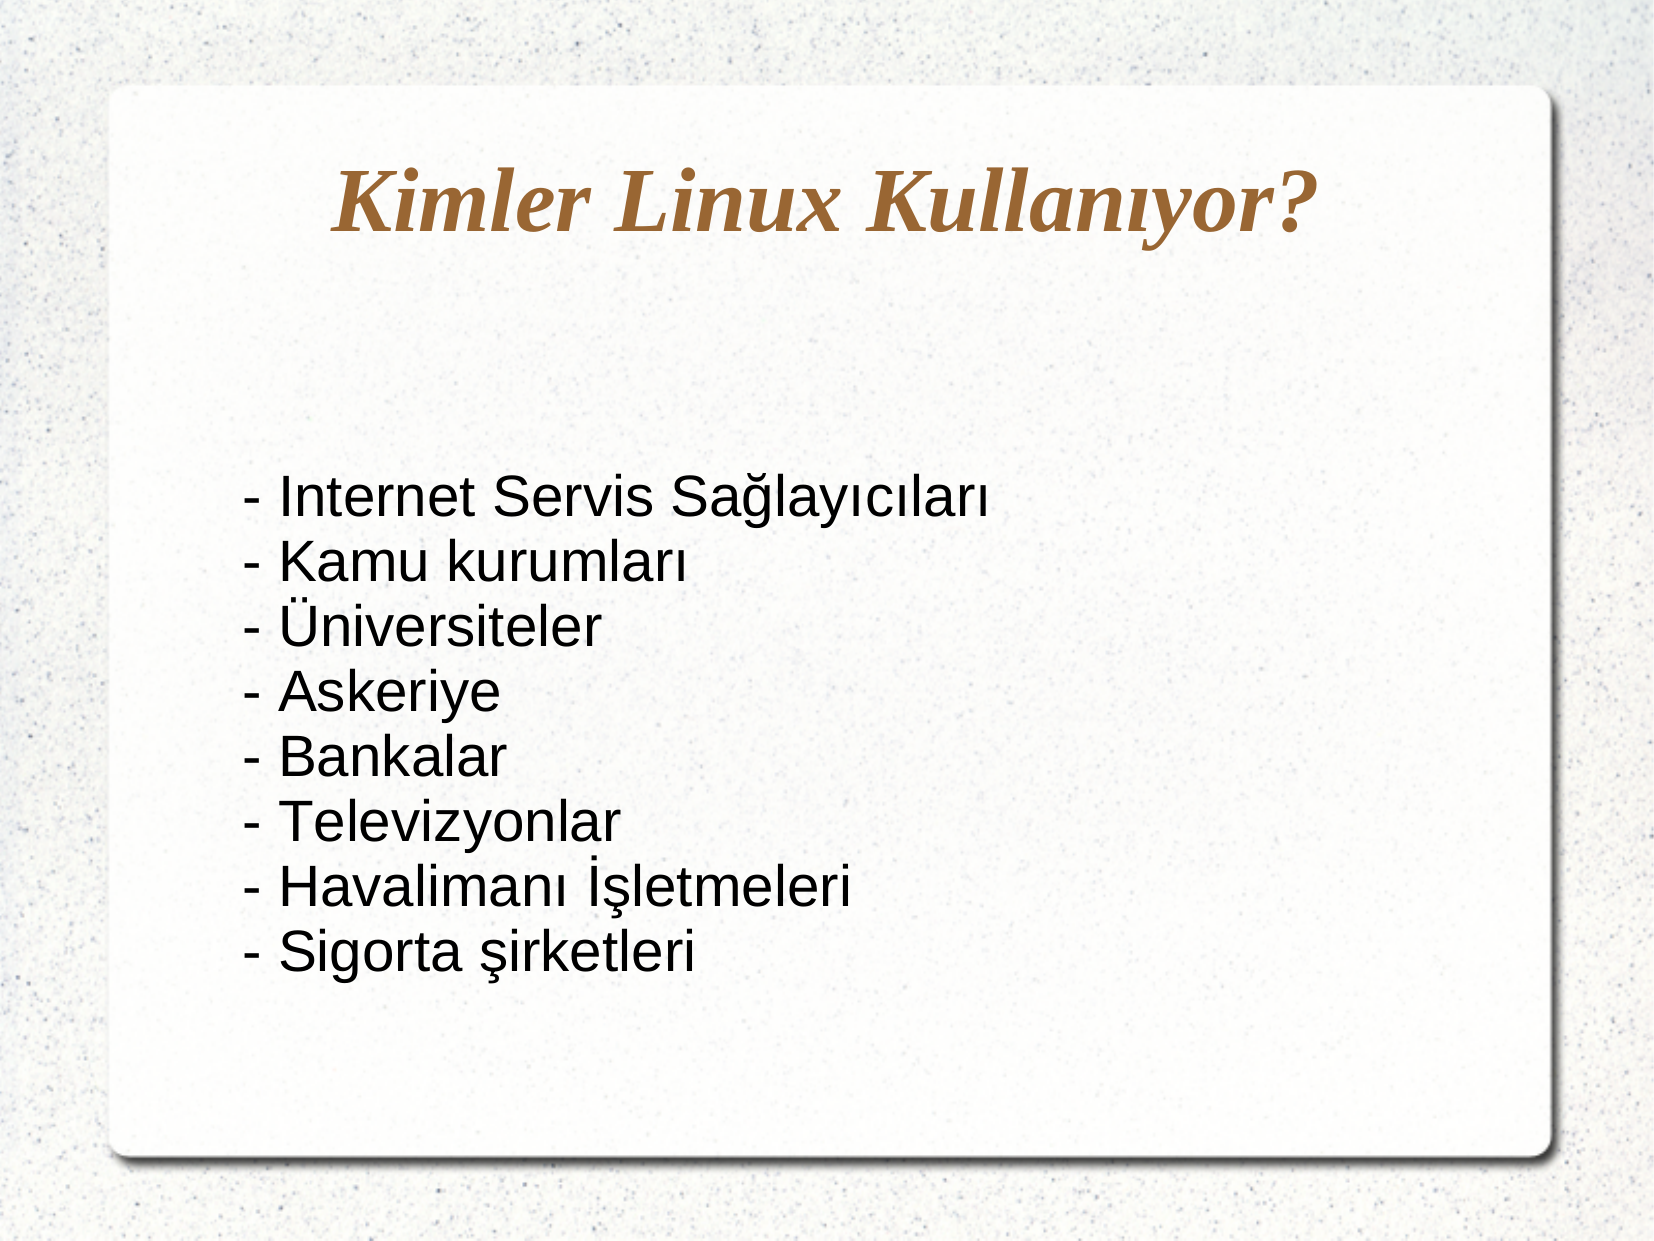

# Kimler Linux Kullanıyor?
 - Internet Servis Sağlayıcıları
 - Kamu kurumları
 - Üniversiteler
 - Askeriye
 - Bankalar
 - Televizyonlar
 - Havalimanı İşletmeleri
 - Sigorta şirketleri